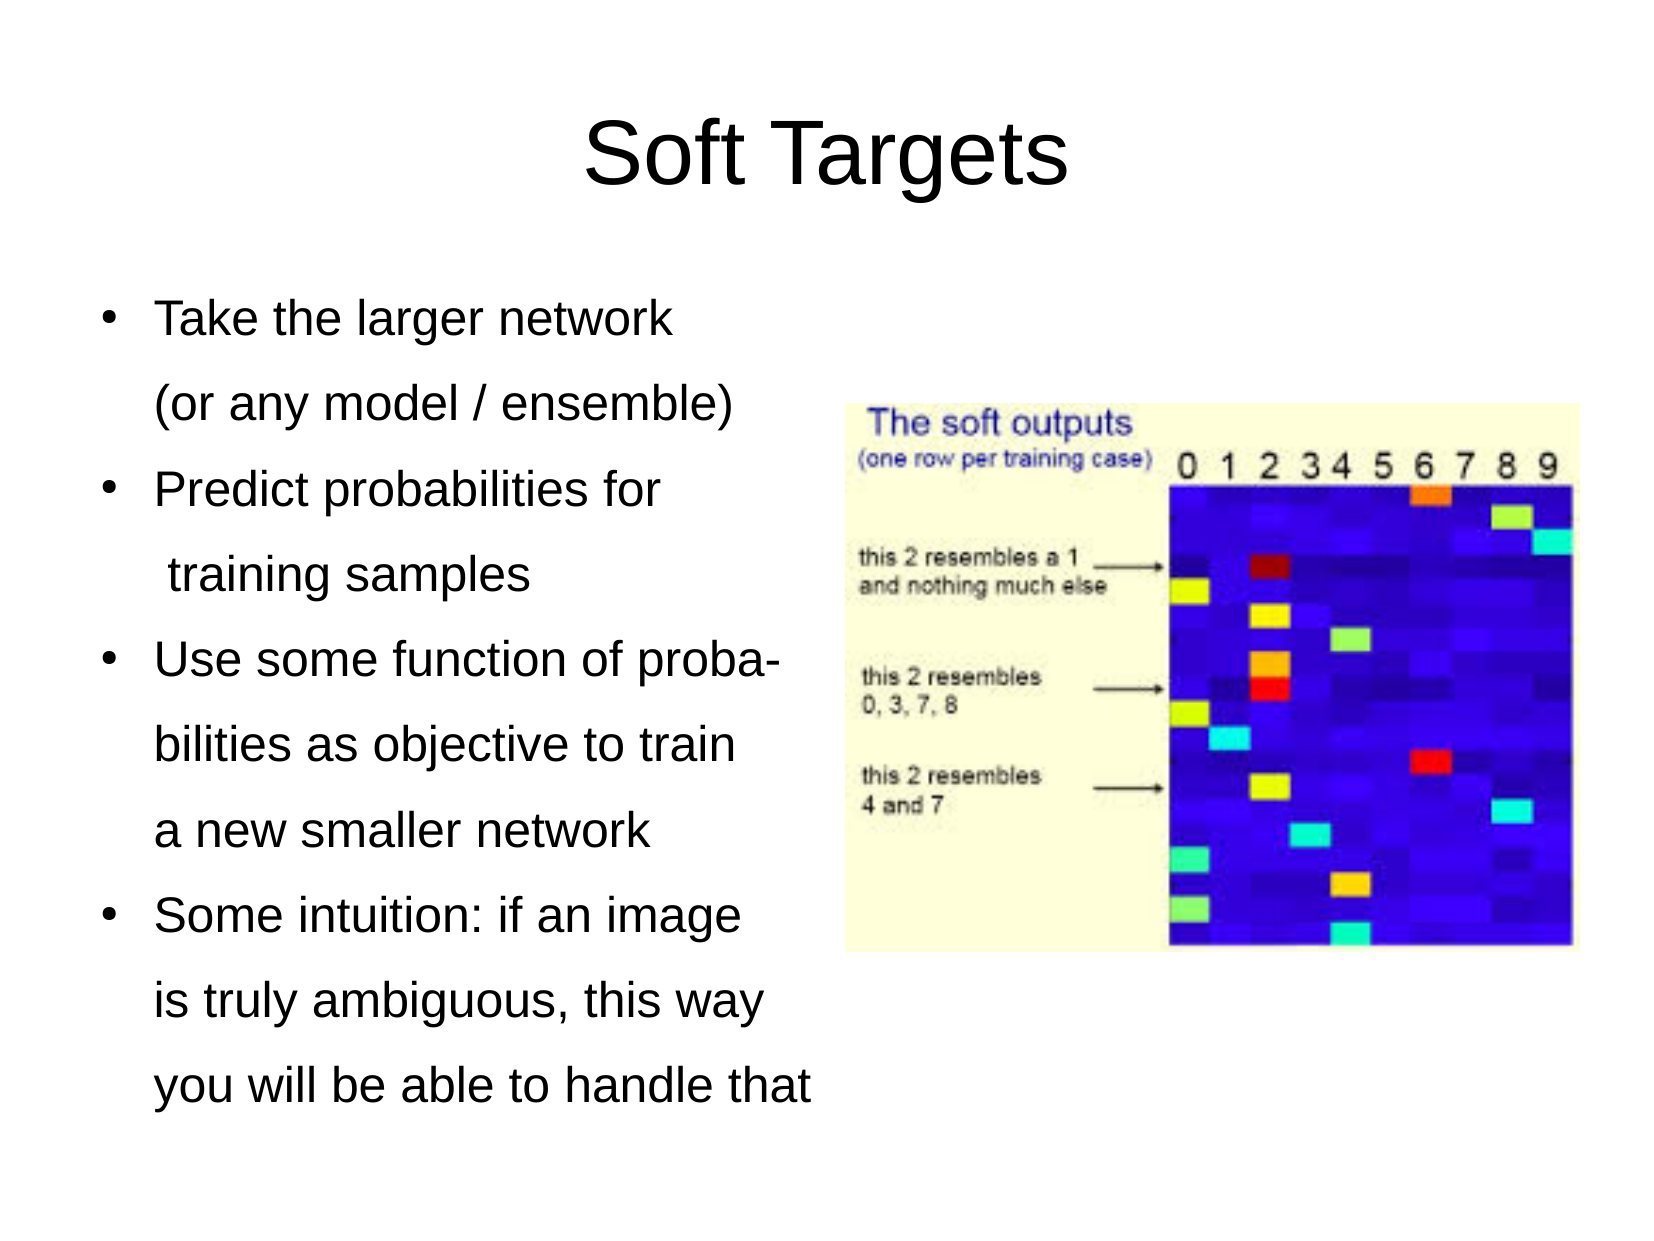

# Soft Targets
Take the larger network
(or any model / ensemble)
Predict probabilities for
 training samples
Use some function of proba-
bilities as objective to train
a new smaller network
Some intuition: if an image
is truly ambiguous, this way
you will be able to handle that